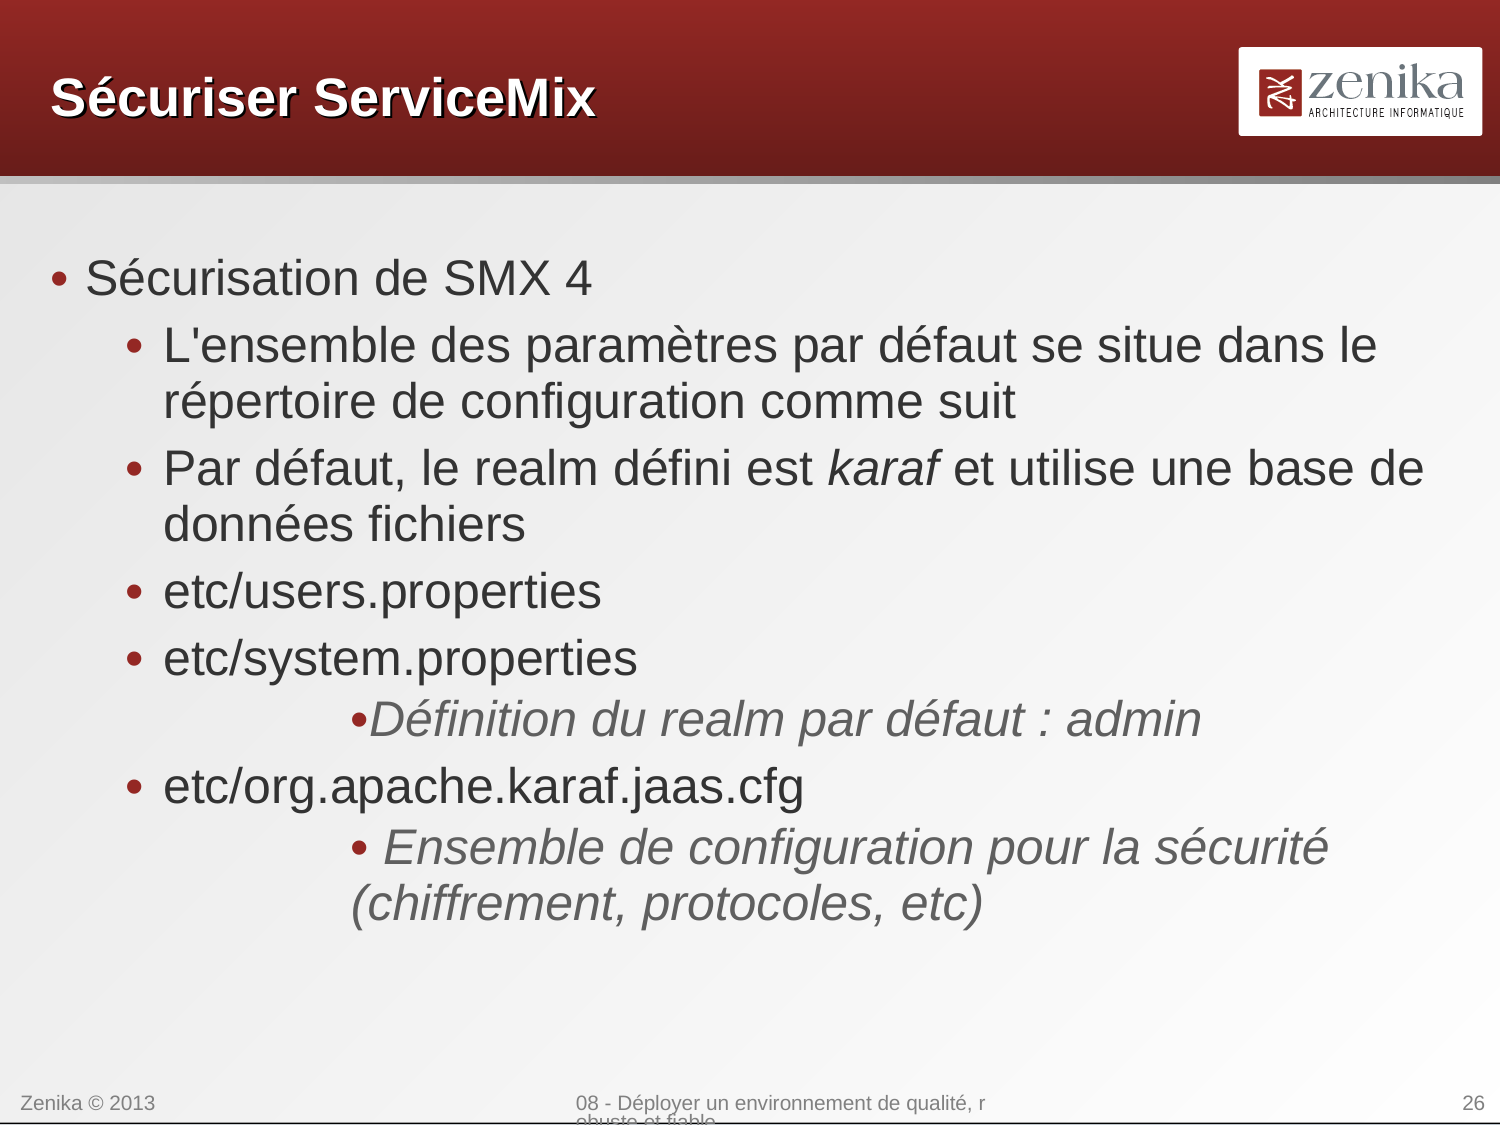

# Sécuriser ServiceMix
Sécurisation de SMX 4
L'ensemble des paramètres par défaut se situe dans le répertoire de configuration comme suit
Par défaut, le realm défini est karaf et utilise une base de données fichiers
etc/users.properties
etc/system.properties
Définition du realm par défaut : admin
etc/org.apache.karaf.jaas.cfg
 Ensemble de configuration pour la sécurité (chiffrement, protocoles, etc)